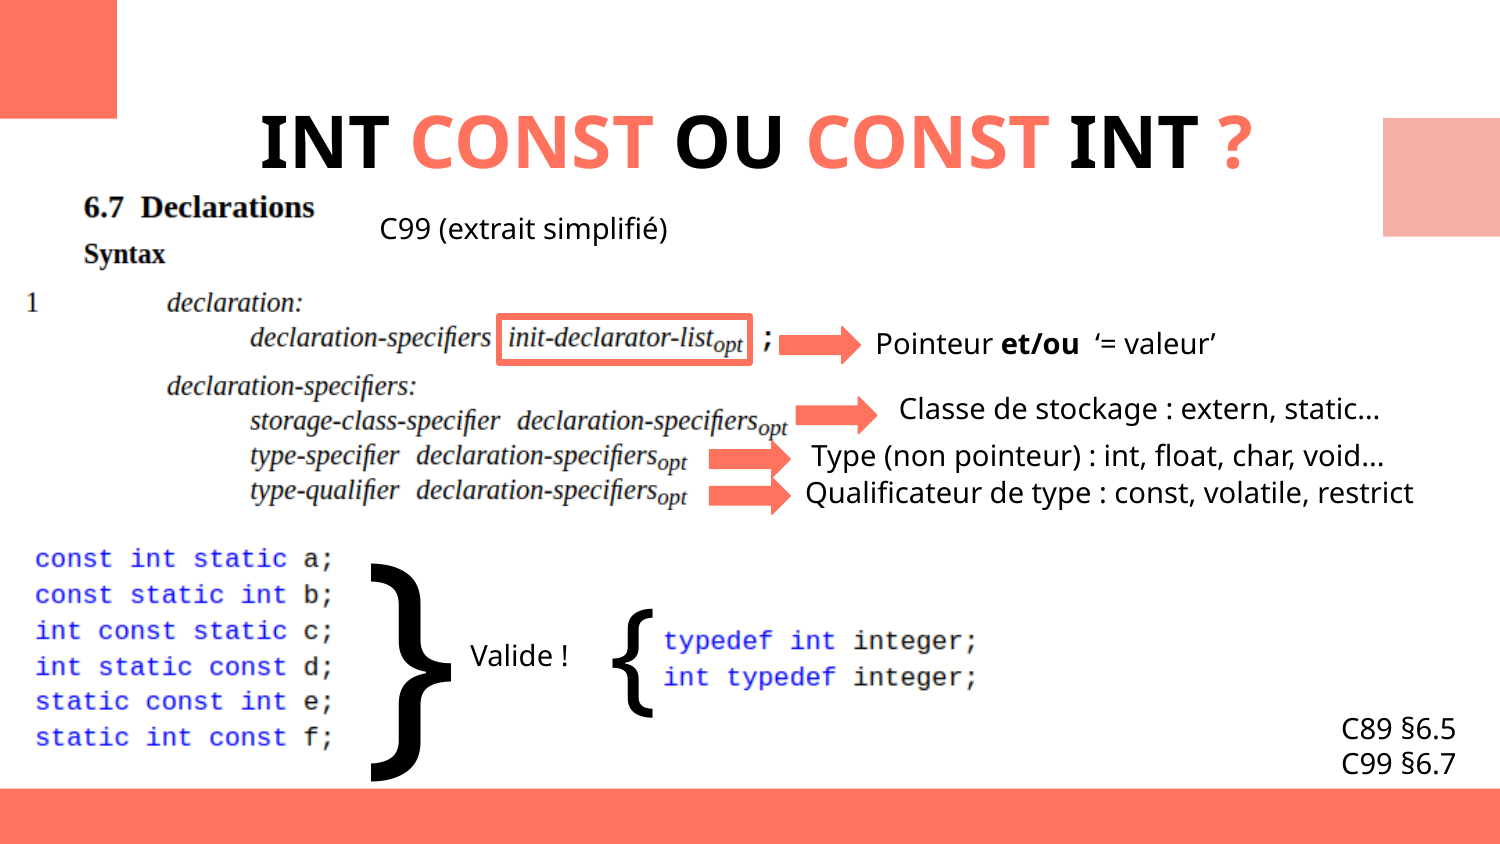

# INT CONST OU CONST INT ?
C99 (extrait simplifié)
Pointeur et/ou ‘= valeur’
Classe de stockage : extern, static…
Type (non pointeur) : int, float, char, void...
Qualificateur de type : const, volatile, restrict
}
{
Valide !
C89 §6.5
C99 §6.7